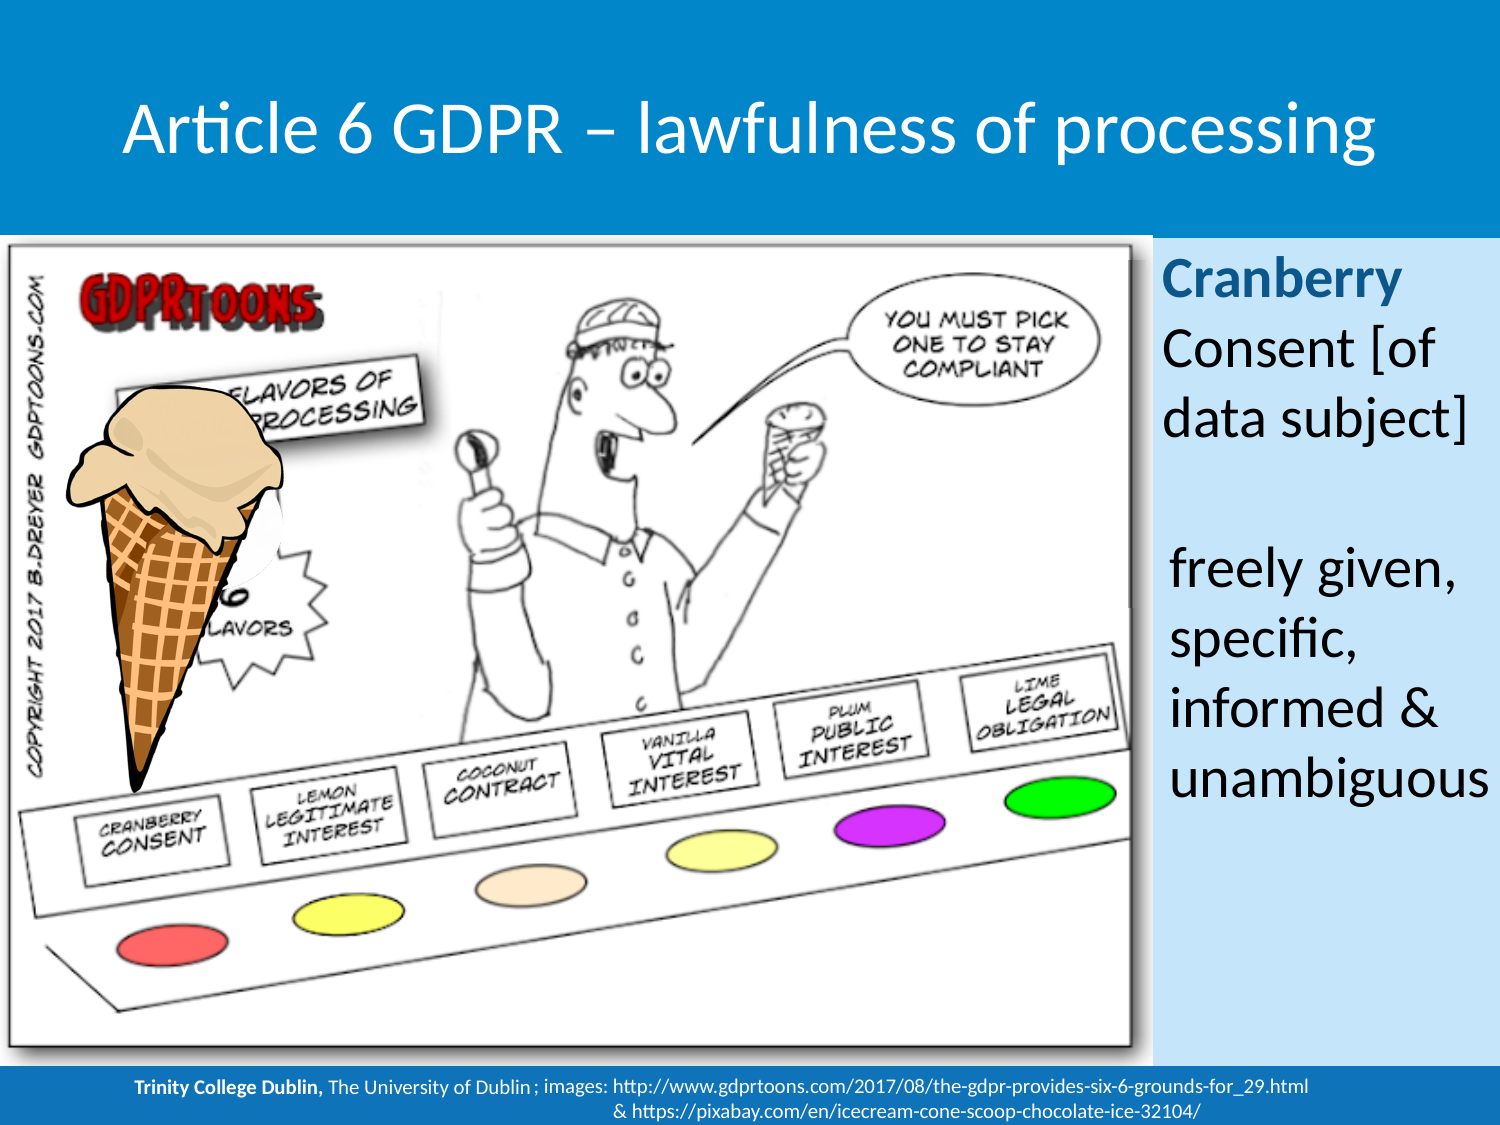

Article 6 GDPR – lawfulness of processing
Cranberry
Consent [of data subject]
freely given, specific, informed & unambiguous
; images:
http://www.gdprtoons.com/2017/08/the-gdpr-provides-six-6-grounds-for_29.html
& https://pixabay.com/en/icecream-cone-scoop-chocolate-ice-32104/